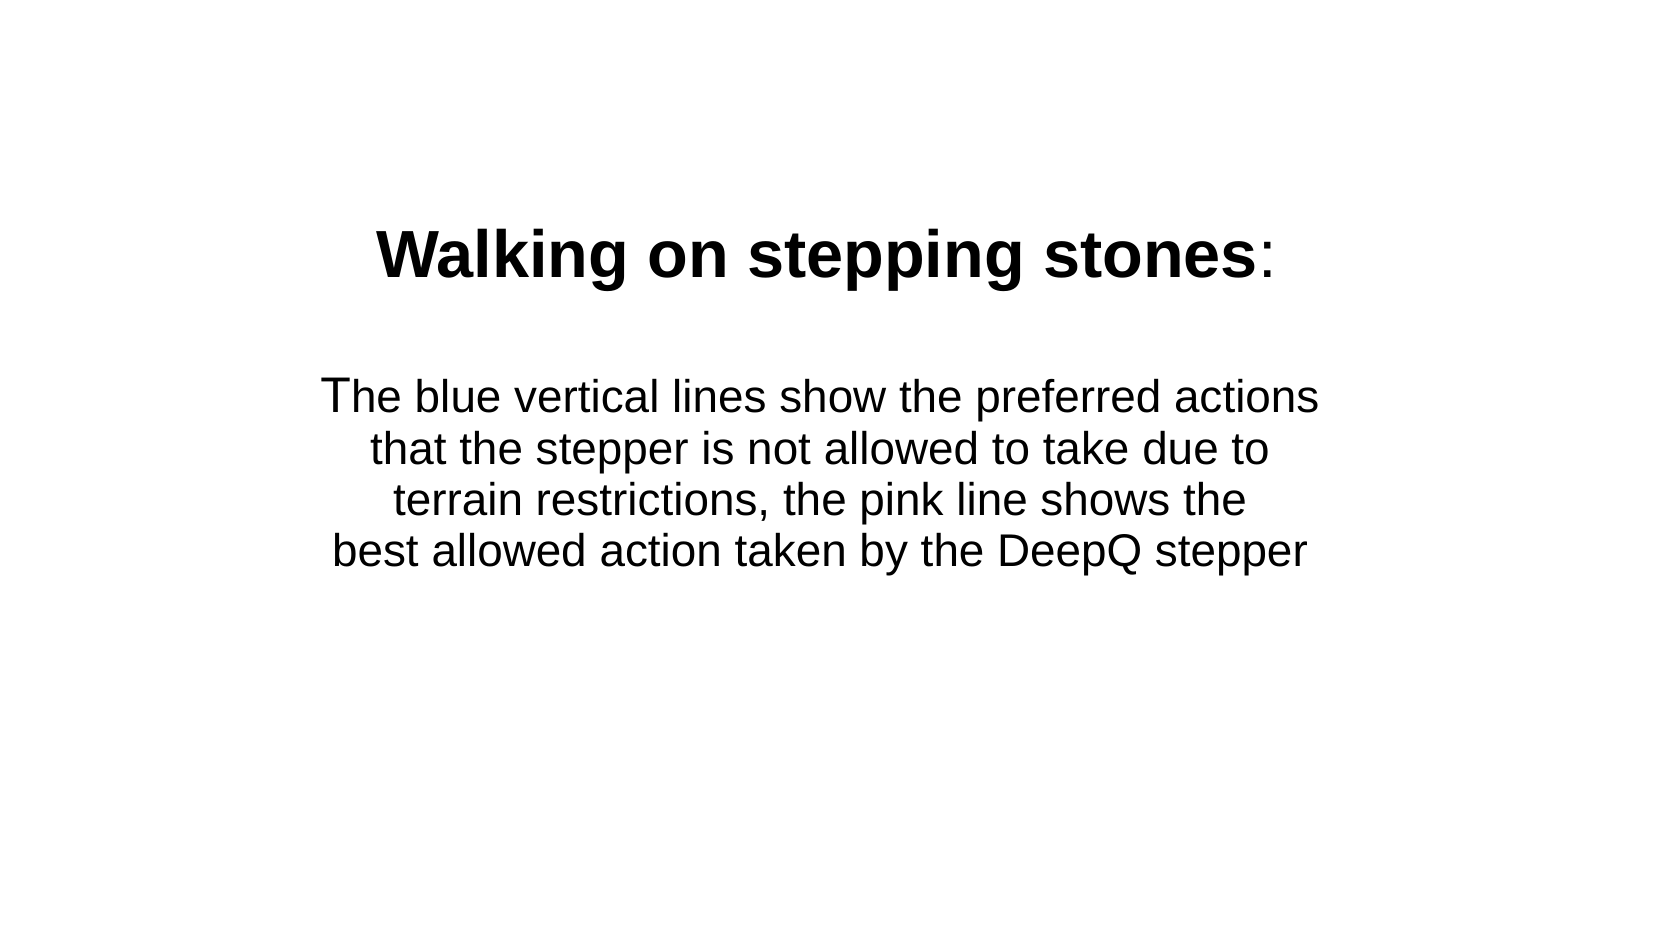

# Walking on stepping stones:
The blue vertical lines show the preferred actions
that the stepper is not allowed to take due to
terrain restrictions, the pink line shows the
best allowed action taken by the DeepQ stepper